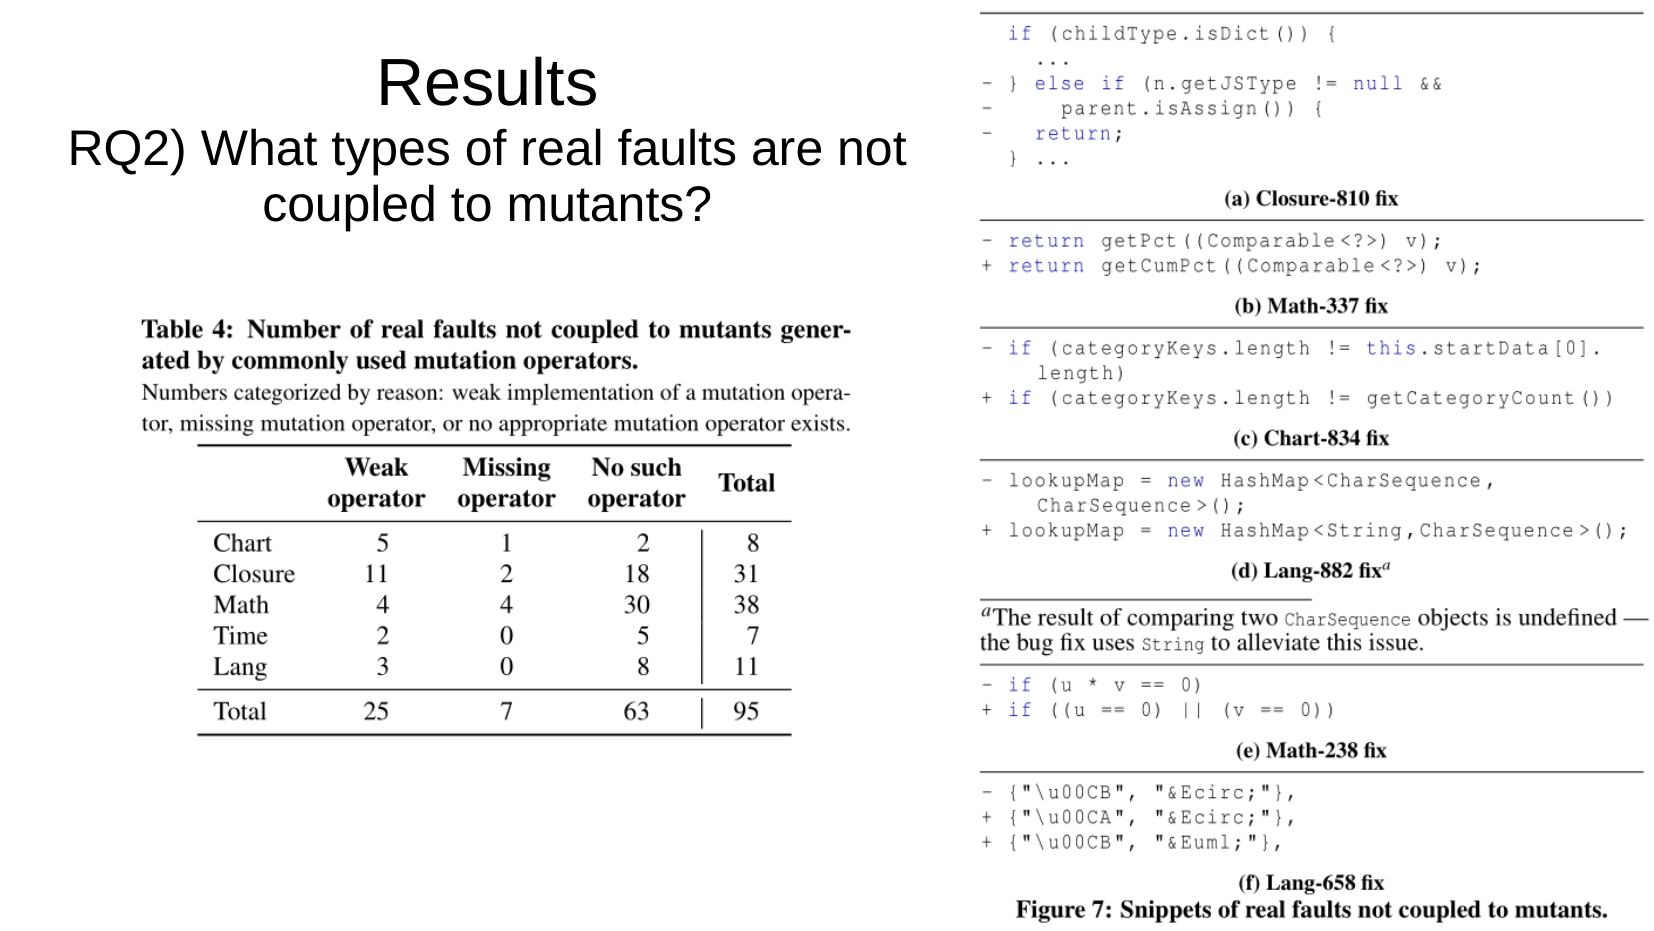

# Results RQ2) What types of real faults are not coupled to mutants?